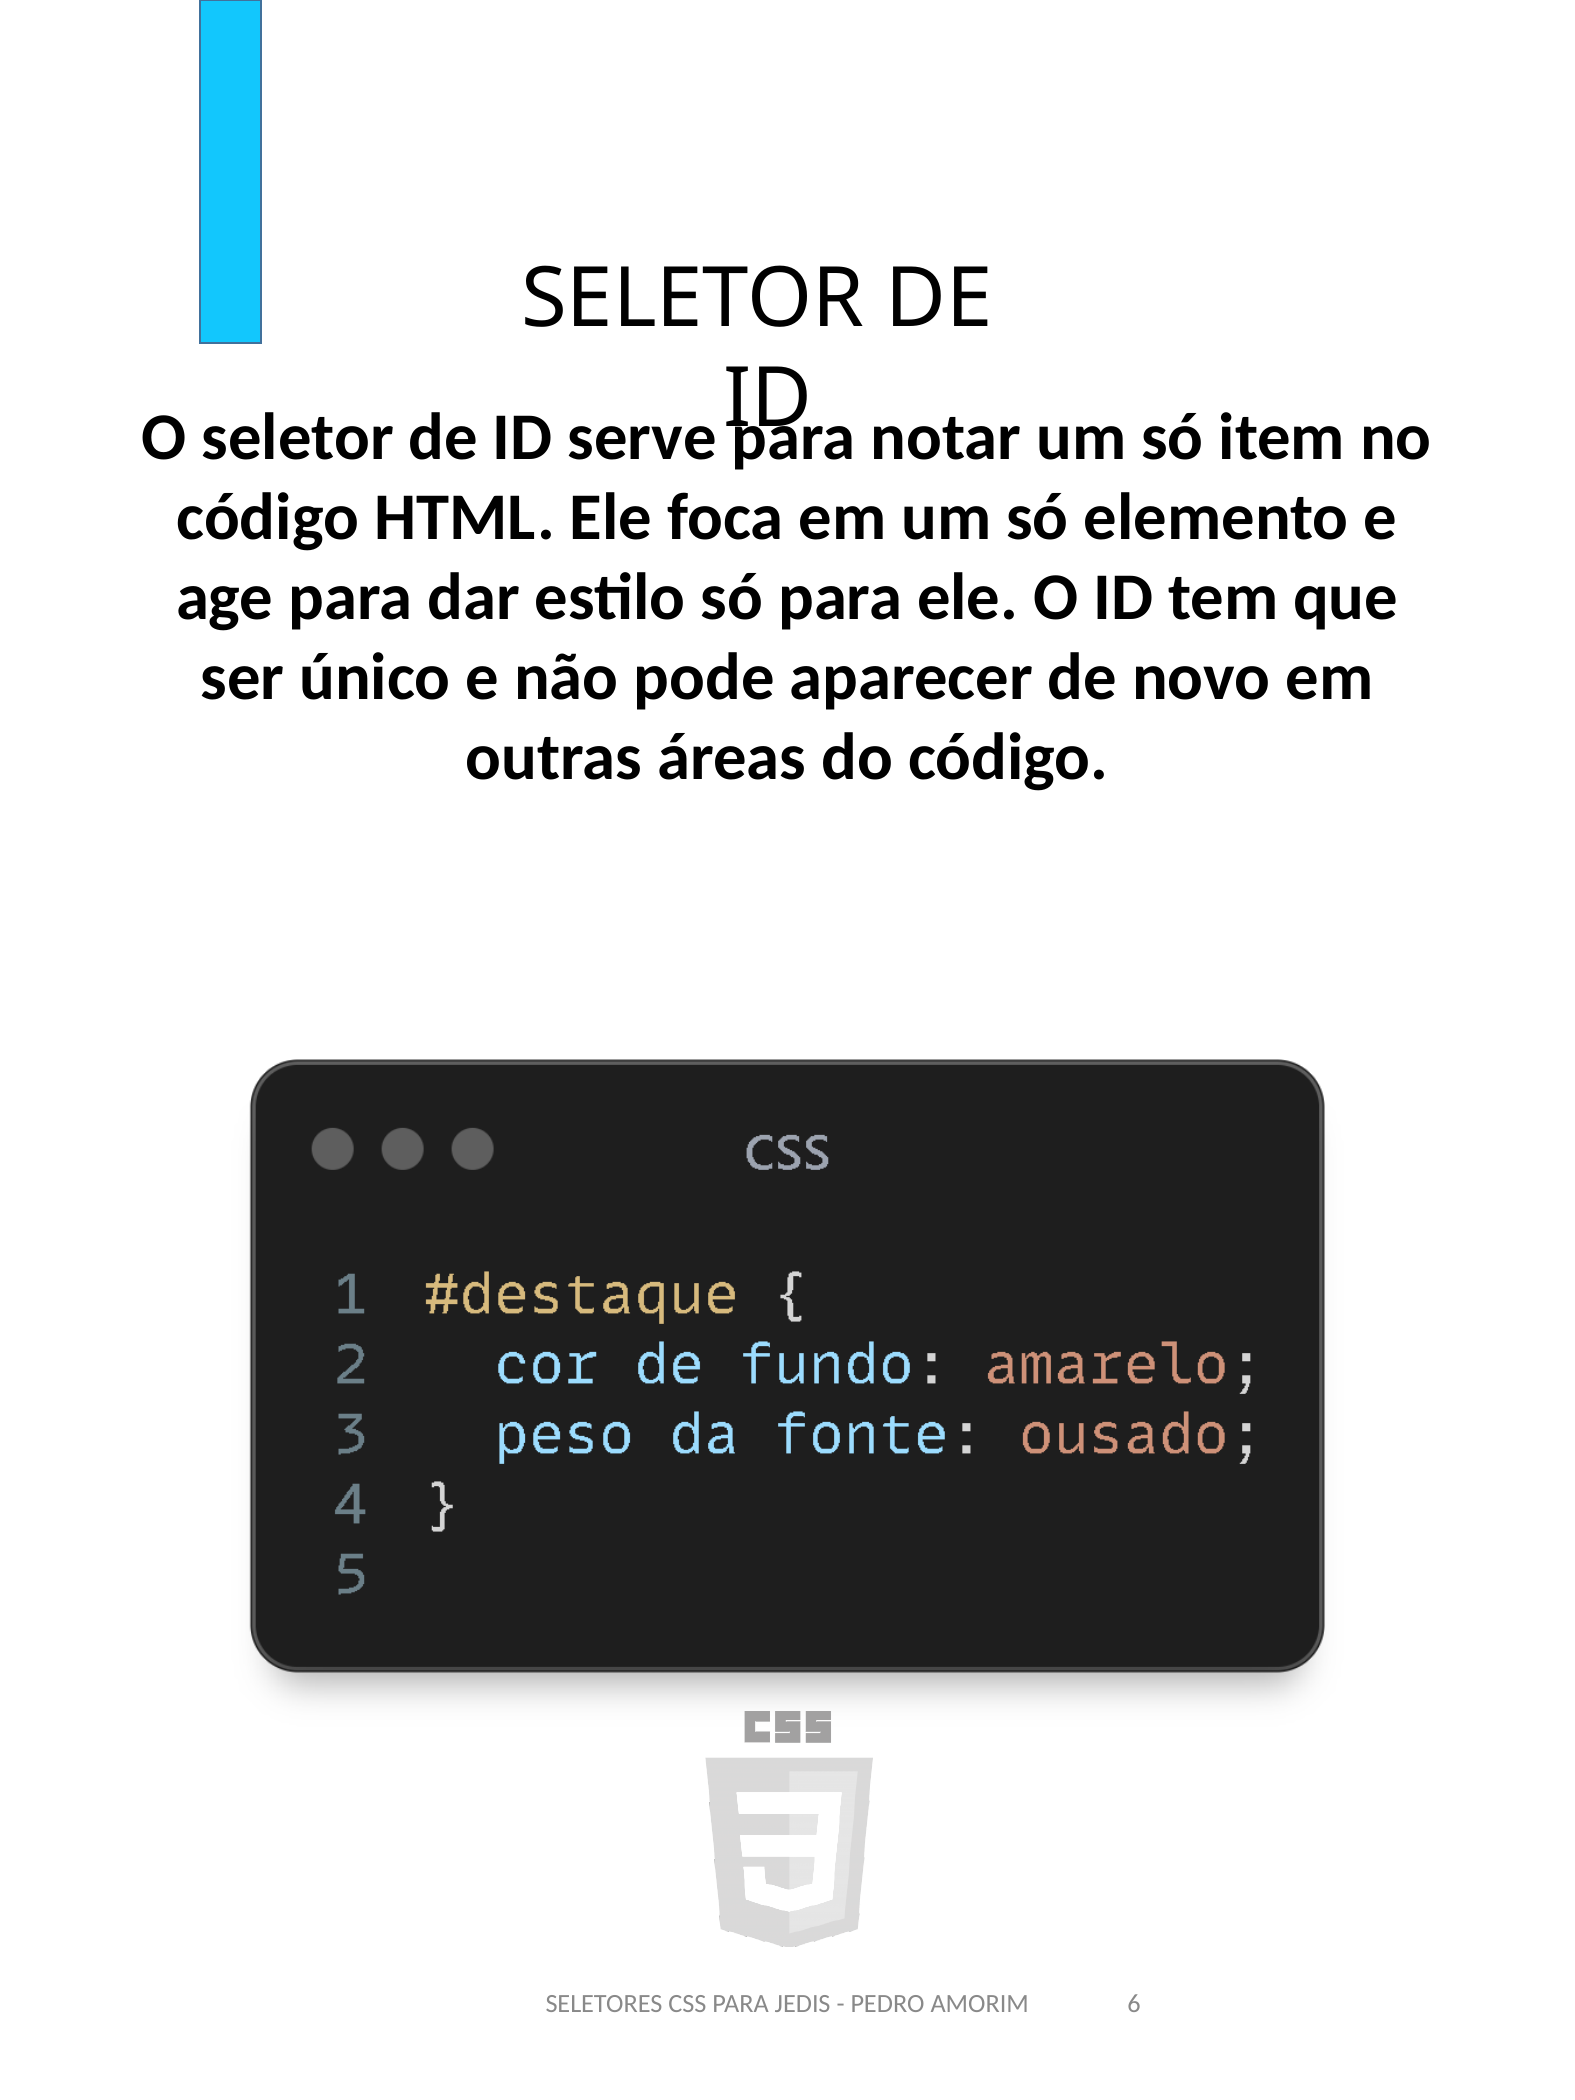

SELETOR DE ID
O seletor de ID serve para notar um só item no código HTML. Ele foca em um só elemento e age para dar estilo só para ele. O ID tem que ser único e não pode aparecer de novo em outras áreas do código.
SELETORES CSS PARA JEDIS - PEDRO AMORIM